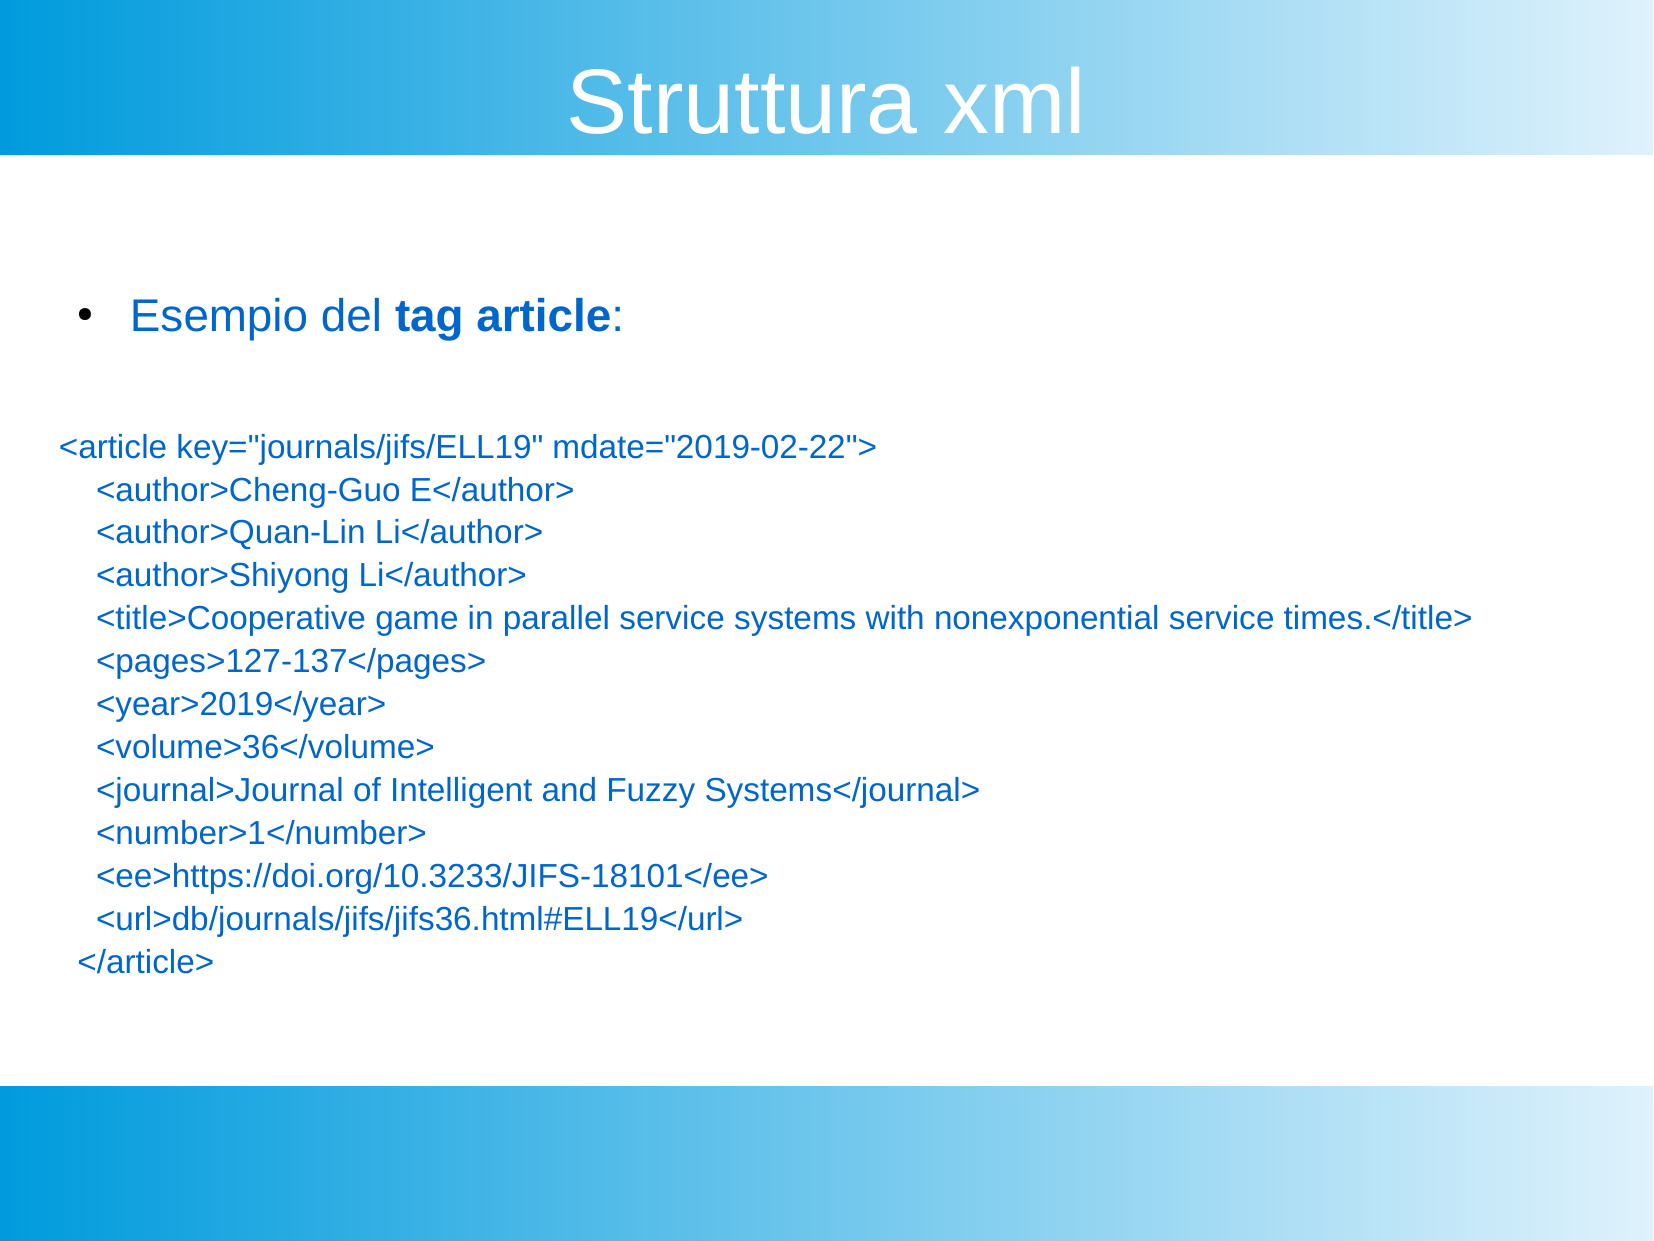

# Struttura xml
Esempio del tag article:
<article key="journals/jifs/ELL19" mdate="2019-02-22">
 <author>Cheng-Guo E</author>
 <author>Quan-Lin Li</author>
 <author>Shiyong Li</author>
 <title>Cooperative game in parallel service systems with nonexponential service times.</title>
 <pages>127-137</pages>
 <year>2019</year>
 <volume>36</volume>
 <journal>Journal of Intelligent and Fuzzy Systems</journal>
 <number>1</number>
 <ee>https://doi.org/10.3233/JIFS-18101</ee>
 <url>db/journals/jifs/jifs36.html#ELL19</url>
 </article>